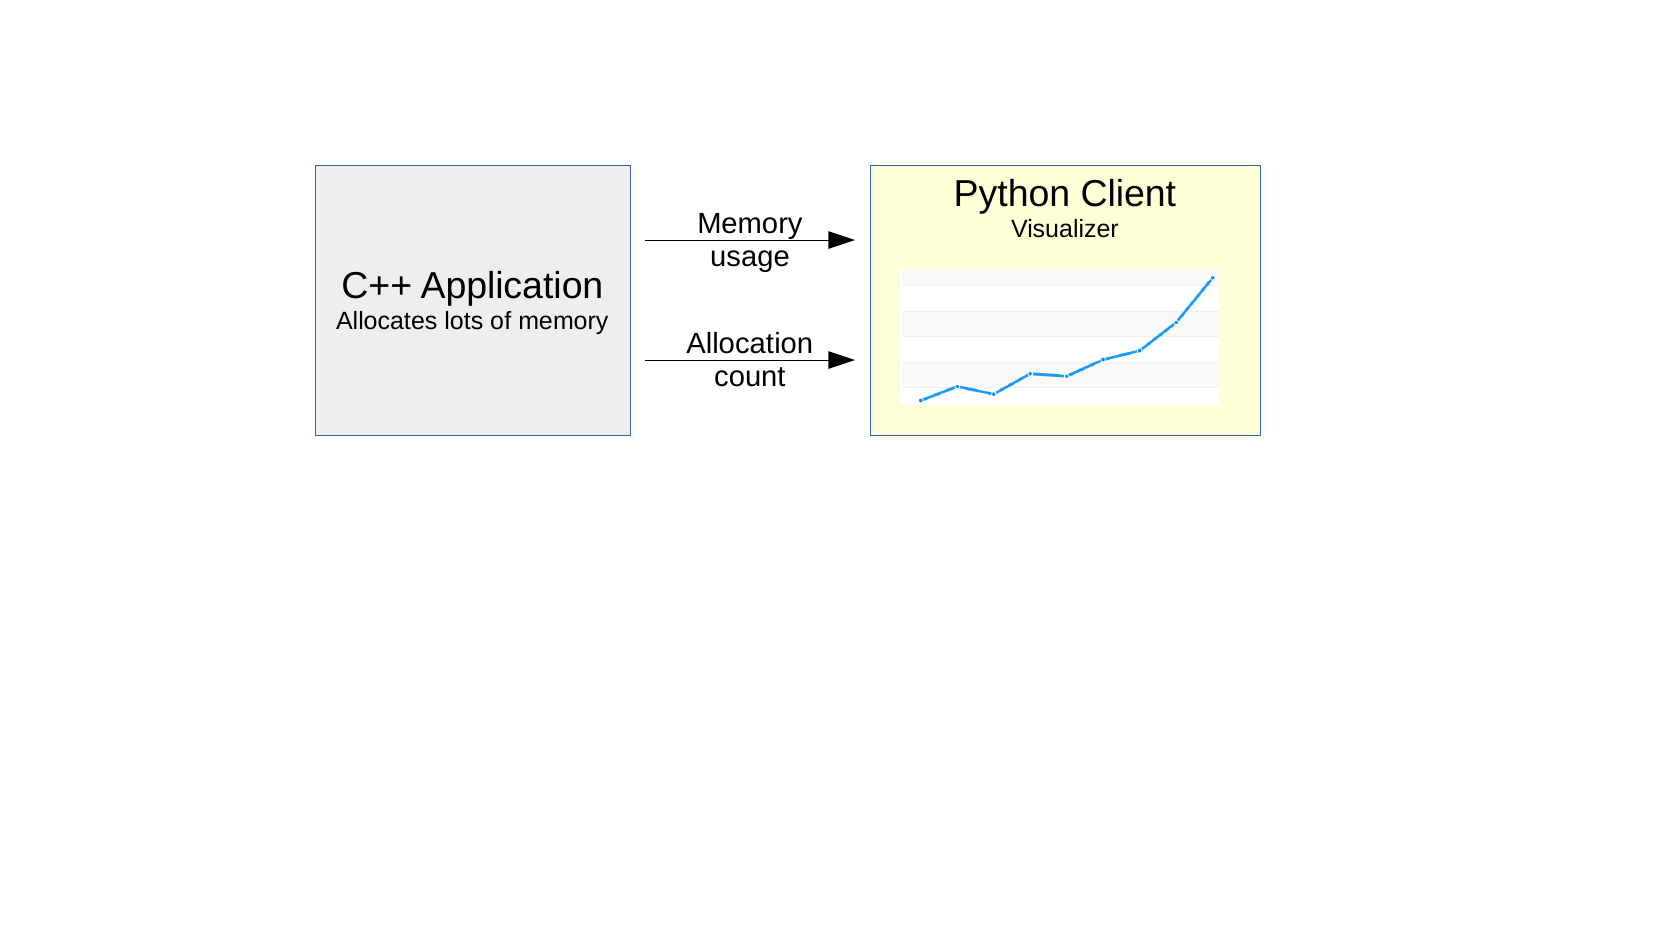

C++ Application
Allocates lots of memory
Python Client
Visualizer
Memory
usage
Allocation
count